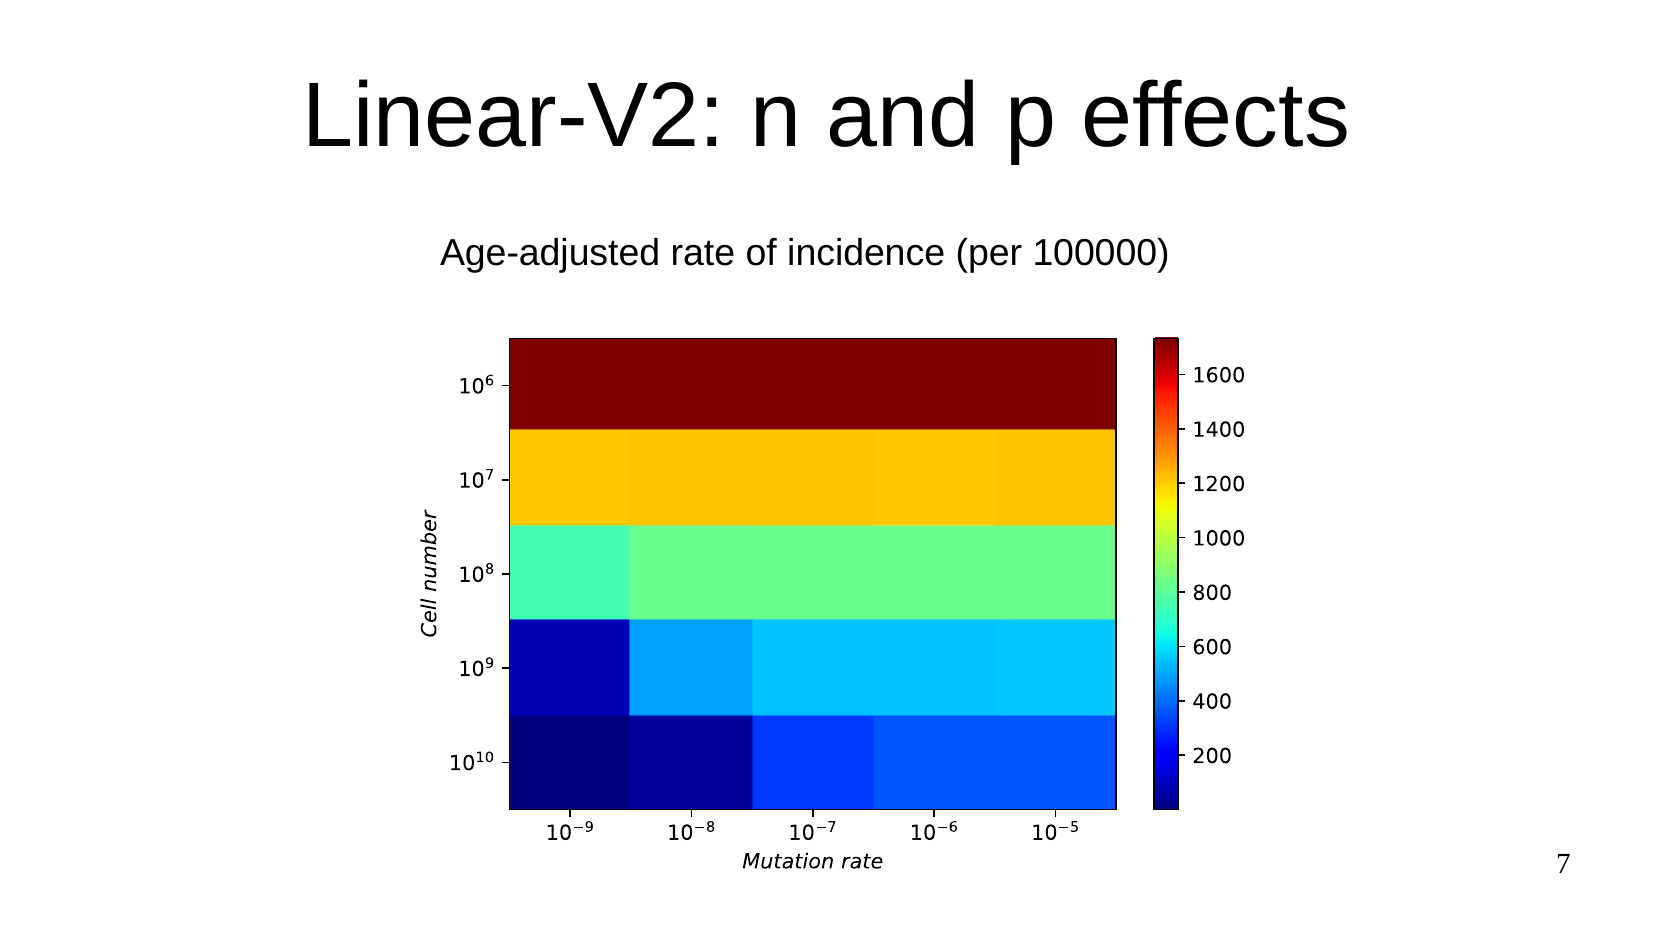

# Linear-V2: n and p effects
Age-adjusted rate of incidence (per 100000)
7